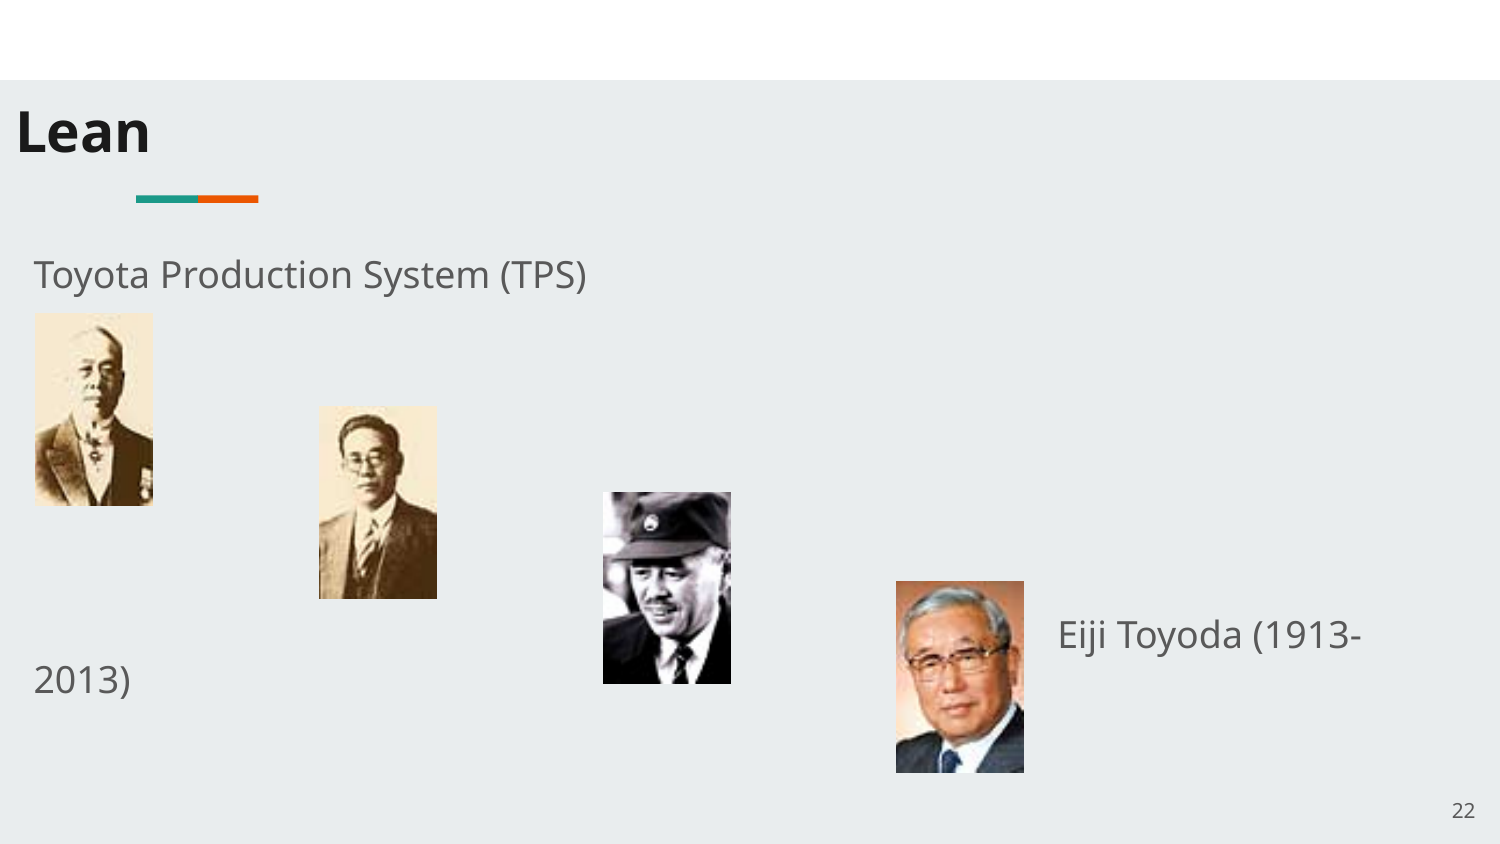

# Lean
Toyota Production System (TPS)
 Eiji Toyoda (1913-2013)